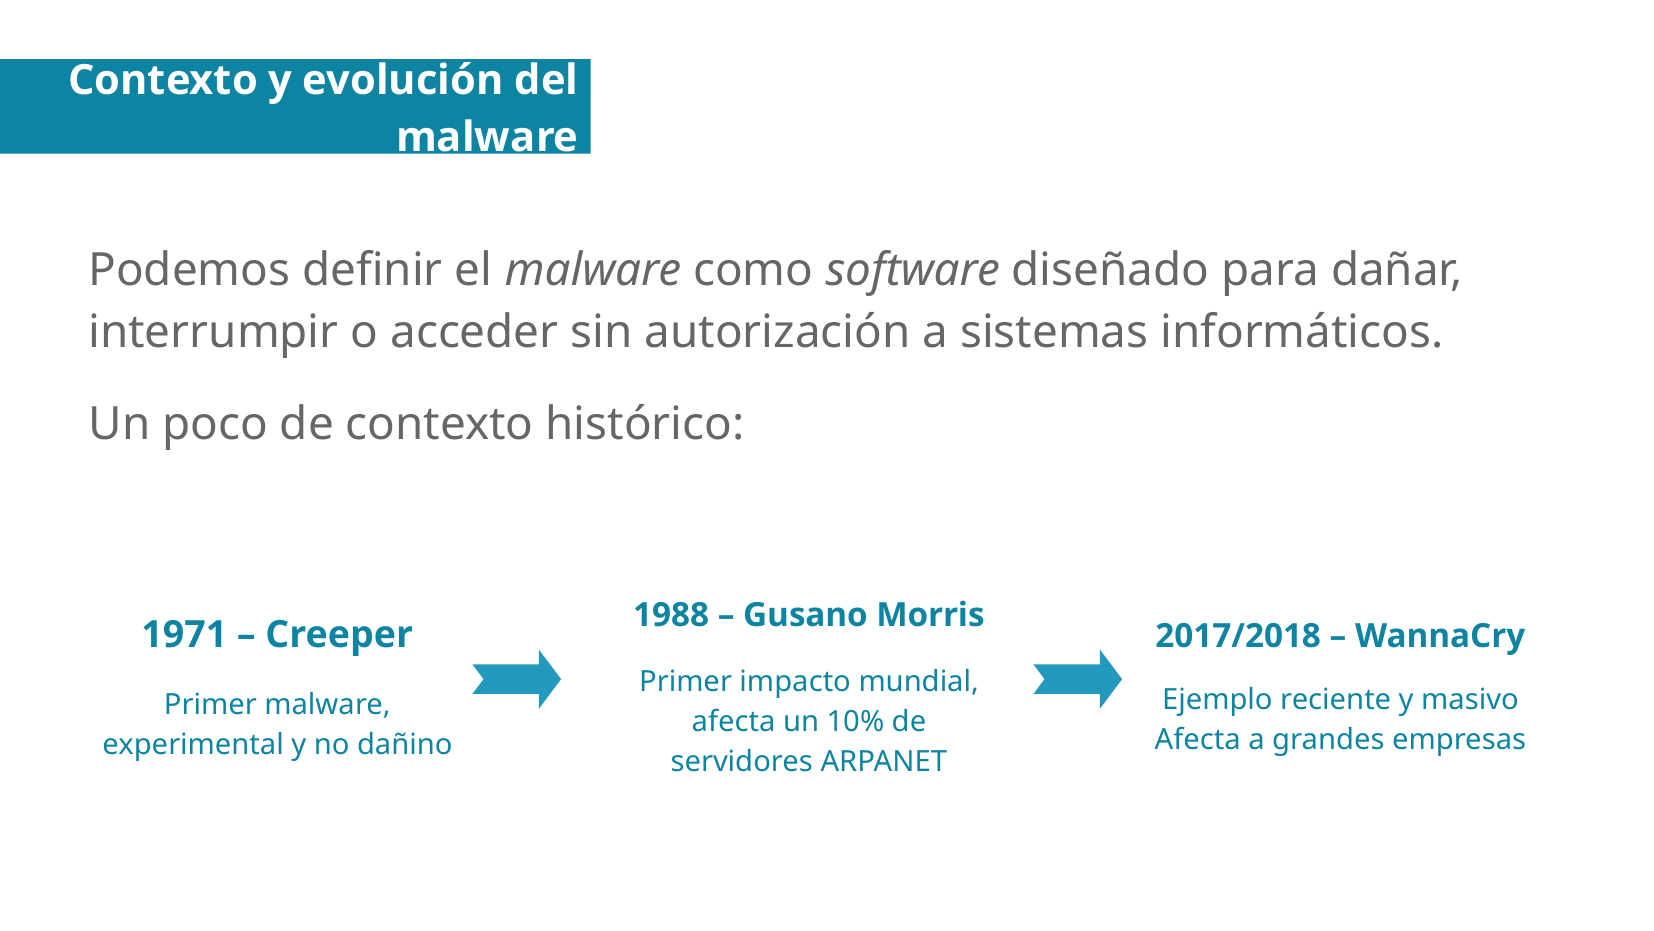

# Contexto y evolución del malware
Podemos definir el malware como software diseñado para dañar, interrumpir o acceder sin autorización a sistemas informáticos.
Un poco de contexto histórico:
1988 – Gusano Morris
Primer impacto mundial, afecta un 10% de servidores ARPANET
1971 – Creeper
Primer malware, experimental y no dañino
2017/2018 – WannaCry
Ejemplo reciente y masivo
Afecta a grandes empresas